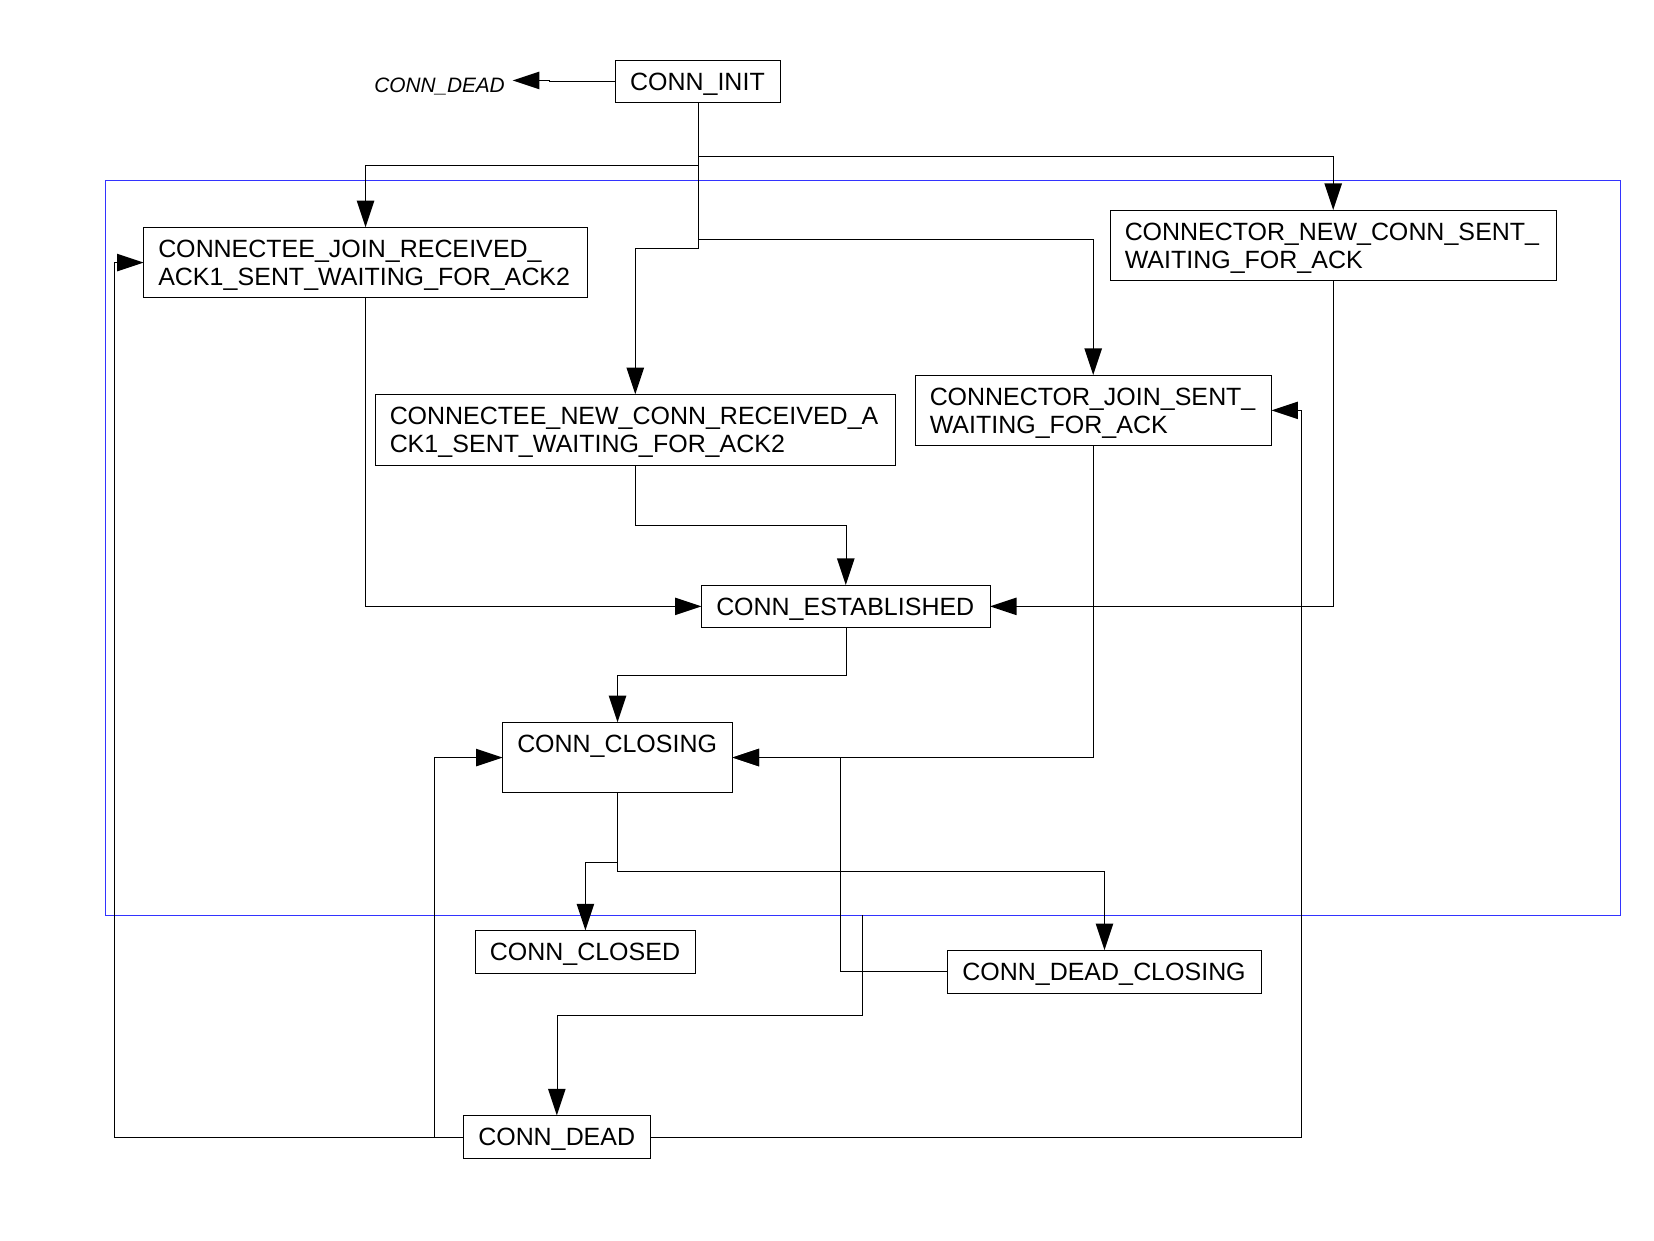

CONN_INIT
CONN_DEAD
CONNECTOR_NEW_CONN_SENT_
WAITING_FOR_ACK
CONNECTEE_JOIN_RECEIVED_
ACK1_SENT_WAITING_FOR_ACK2
CONNECTOR_JOIN_SENT_
WAITING_FOR_ACK
CONNECTEE_NEW_CONN_RECEIVED_A
CK1_SENT_WAITING_FOR_ACK2
CONN_ESTABLISHED
CONN_CLOSING
CONN_CLOSED
CONN_DEAD_CLOSING
CONN_DEAD